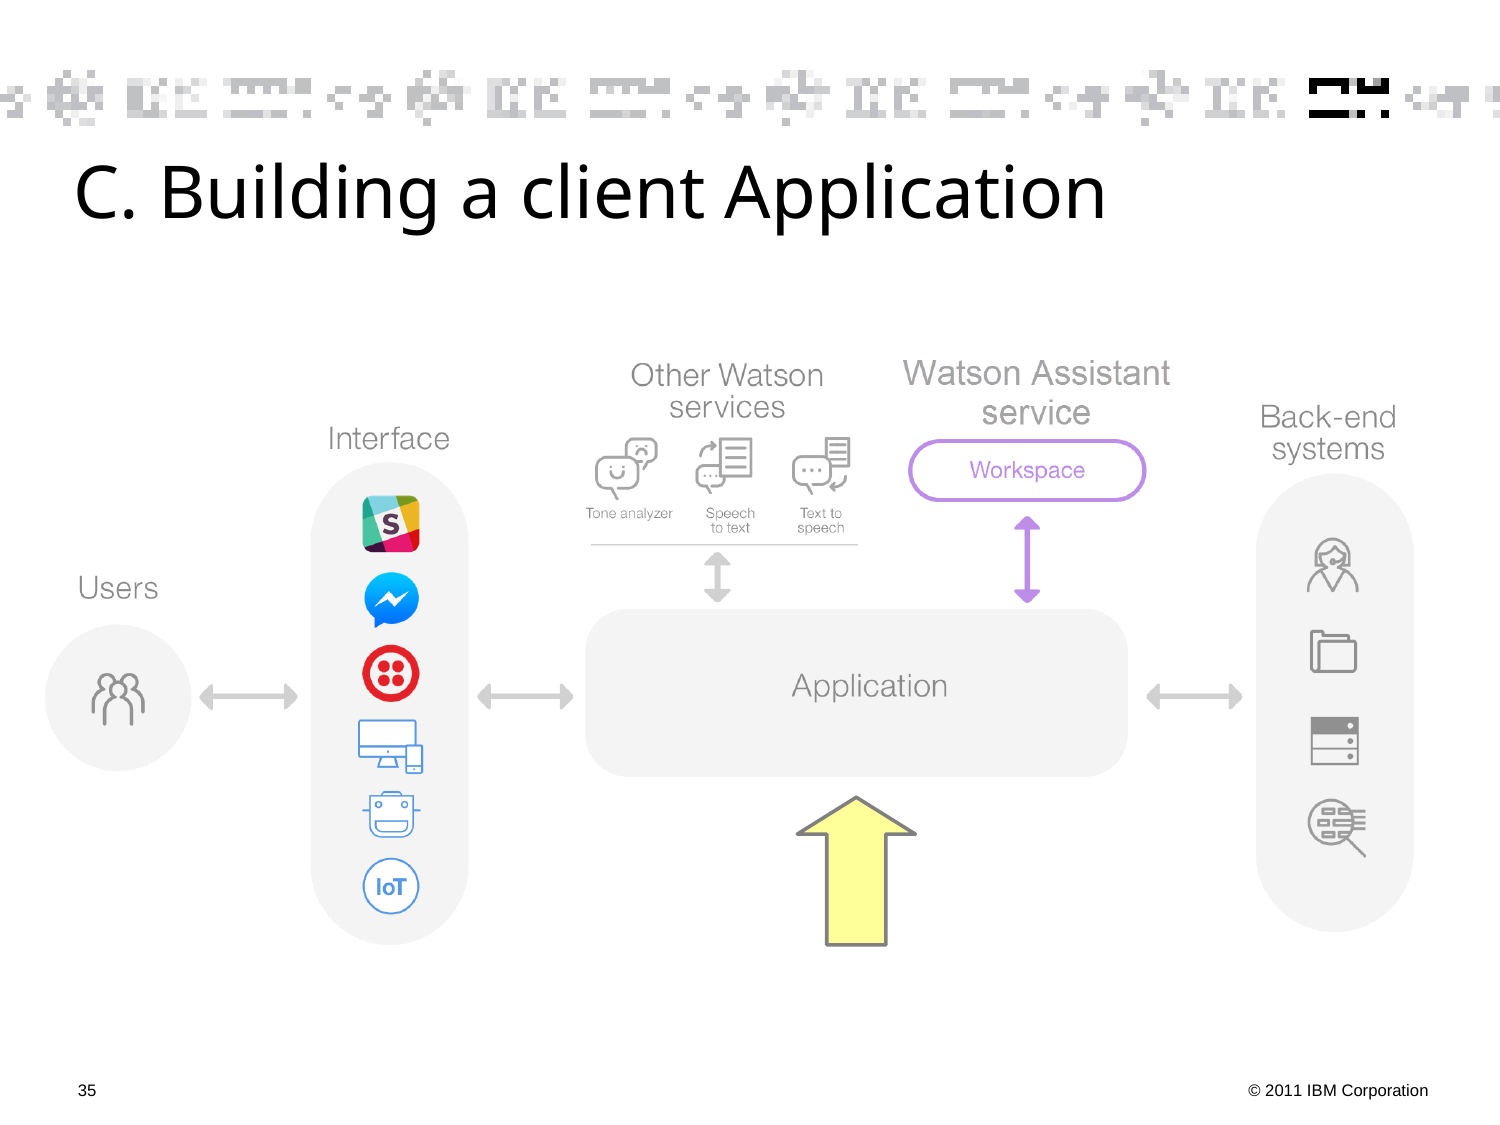

# C. Building a client Application
35